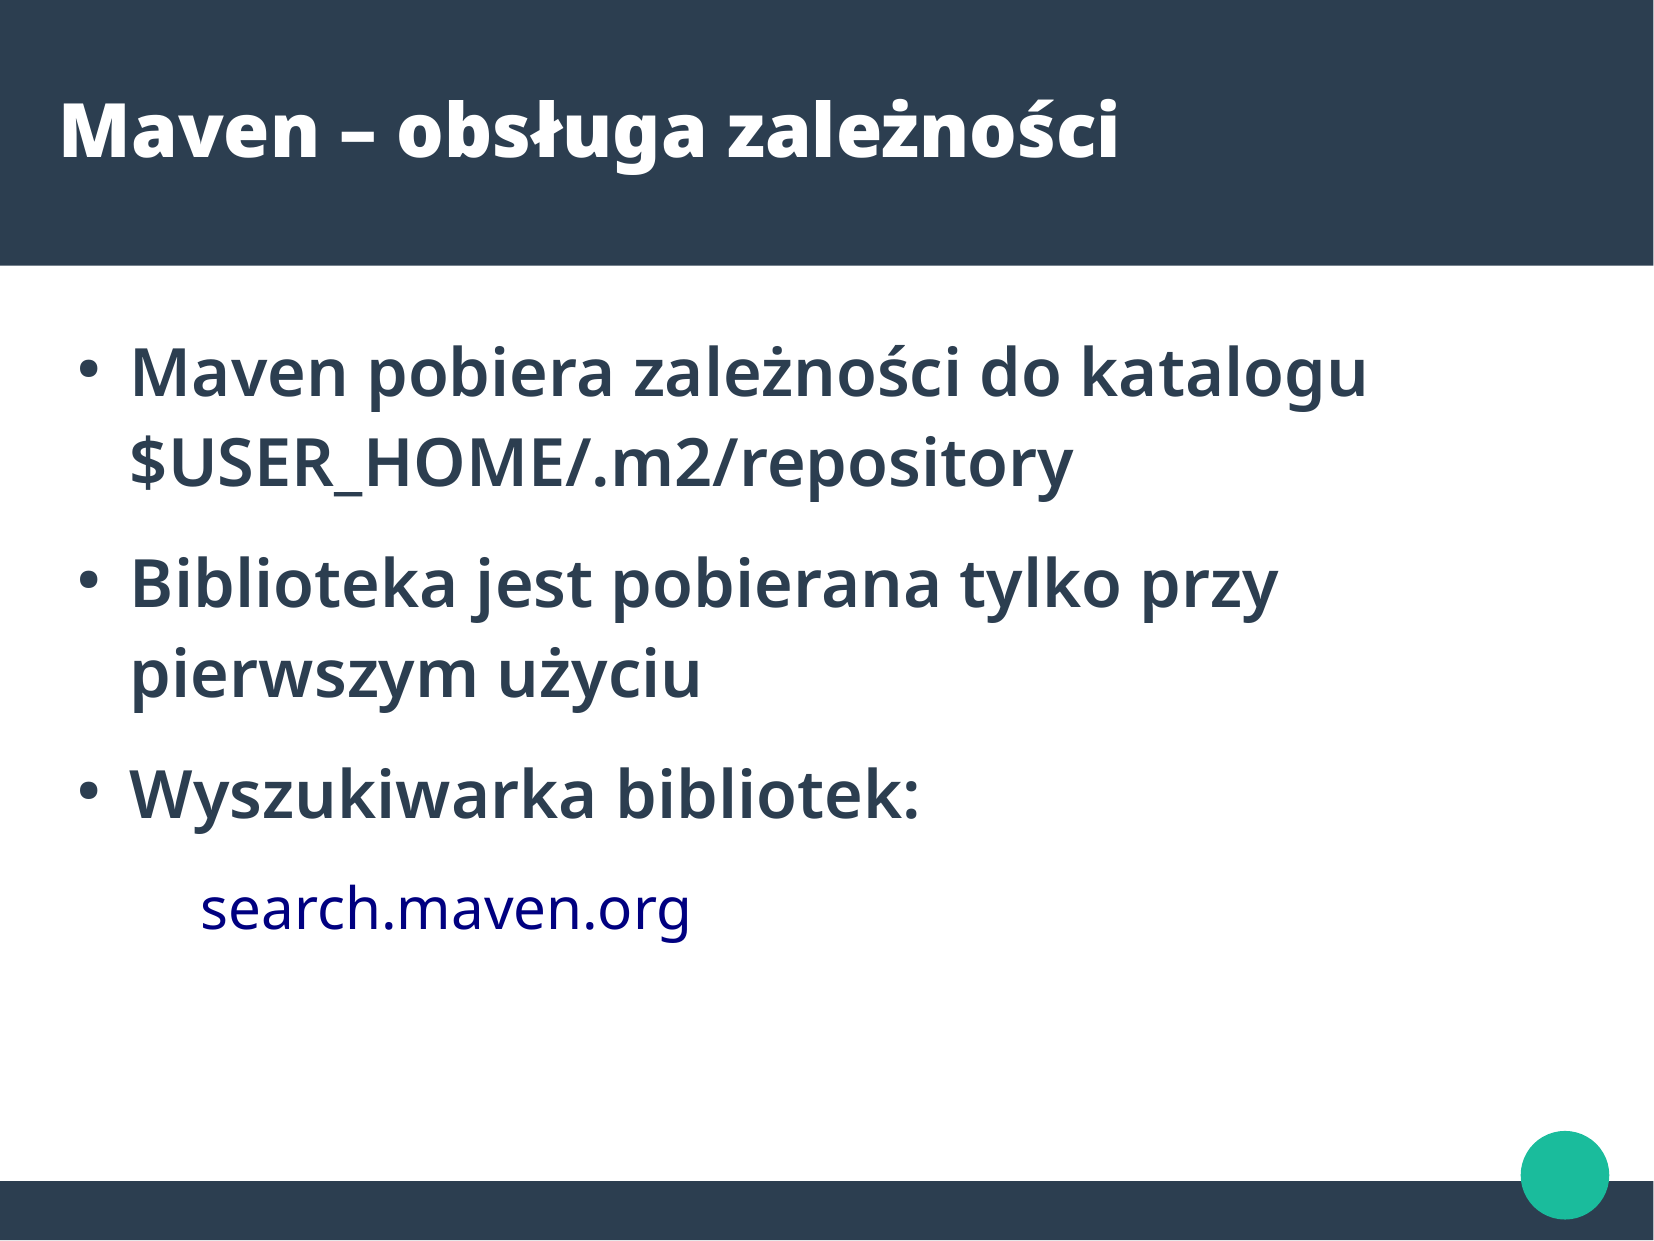

# Maven – obsługa zależności
Maven pobiera zależności do katalogu $USER_HOME/.m2/repository
Biblioteka jest pobierana tylko przy pierwszym użyciu
Wyszukiwarka bibliotek:
search.maven.org